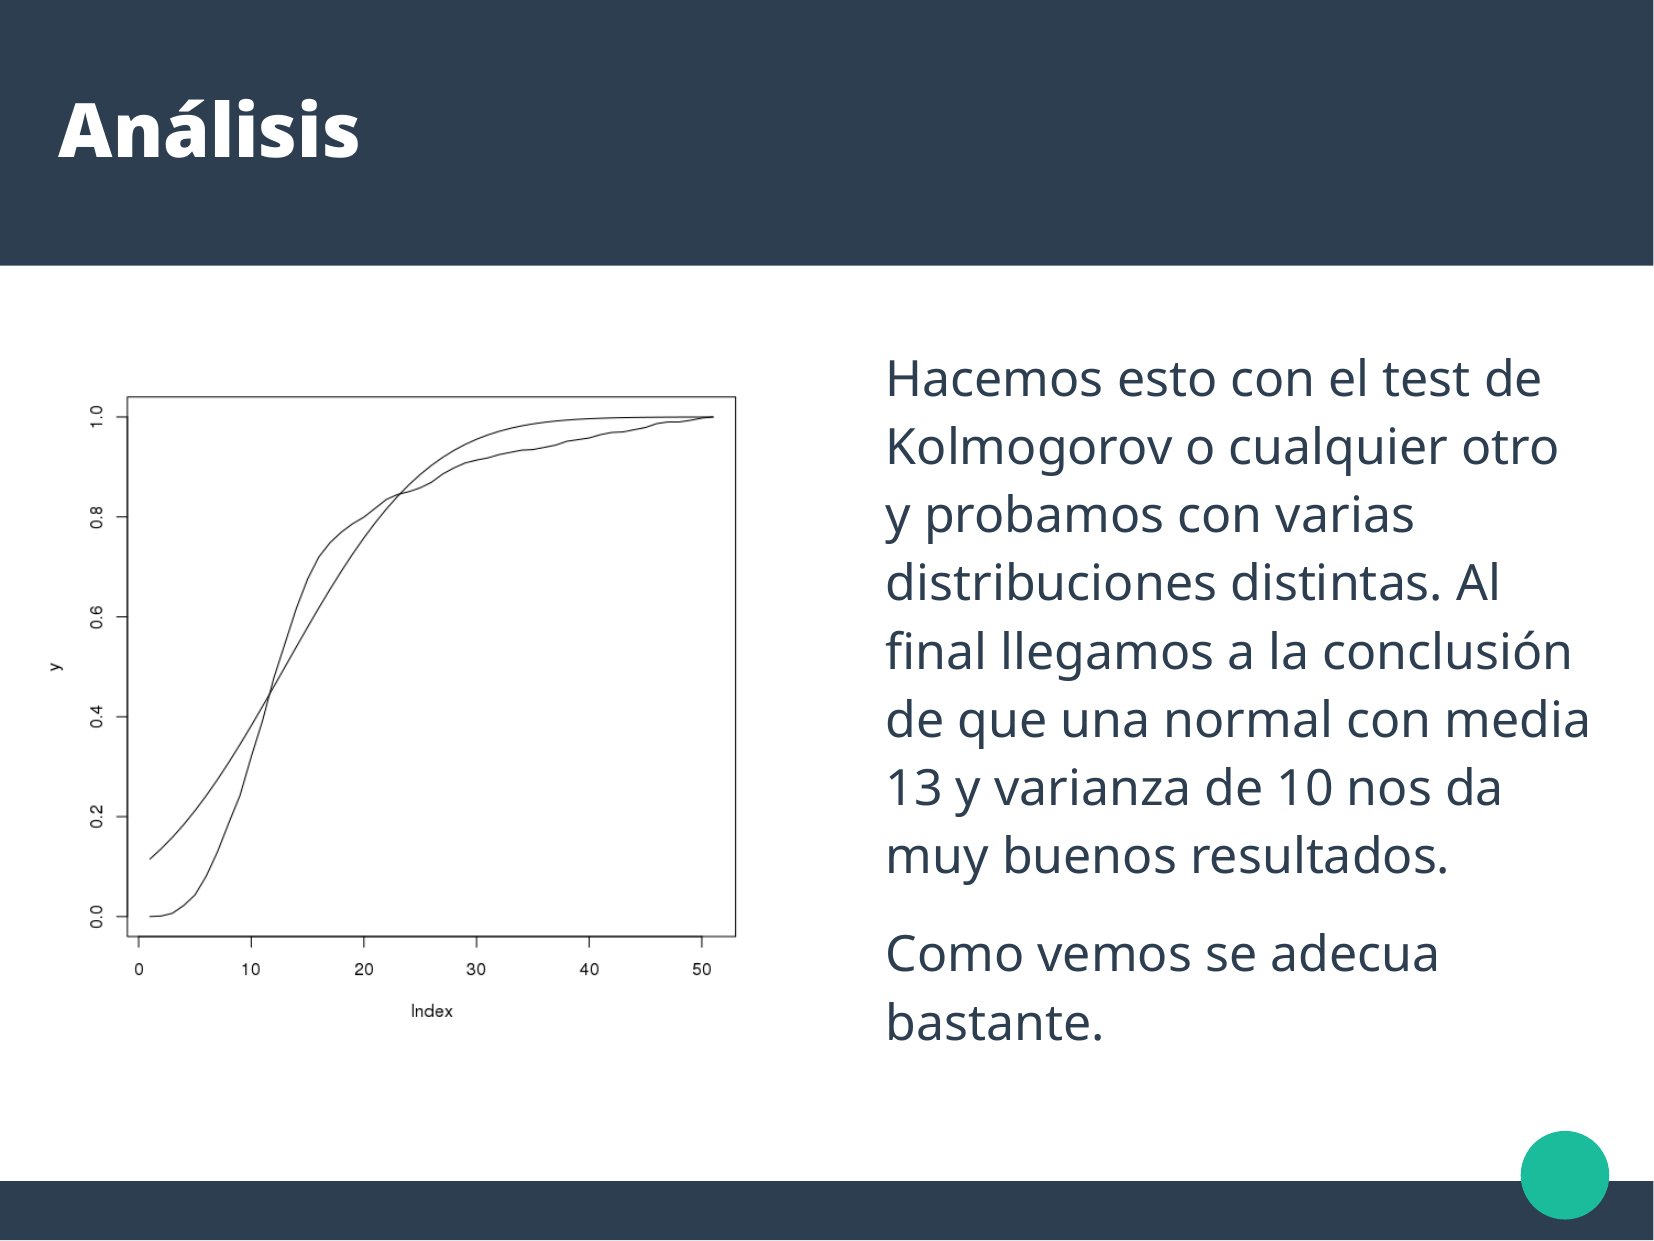

# Análisis
Hacemos esto con el test de Kolmogorov o cualquier otro y probamos con varias distribuciones distintas. Al final llegamos a la conclusión de que una normal con media 13 y varianza de 10 nos da muy buenos resultados.
Como vemos se adecua bastante.